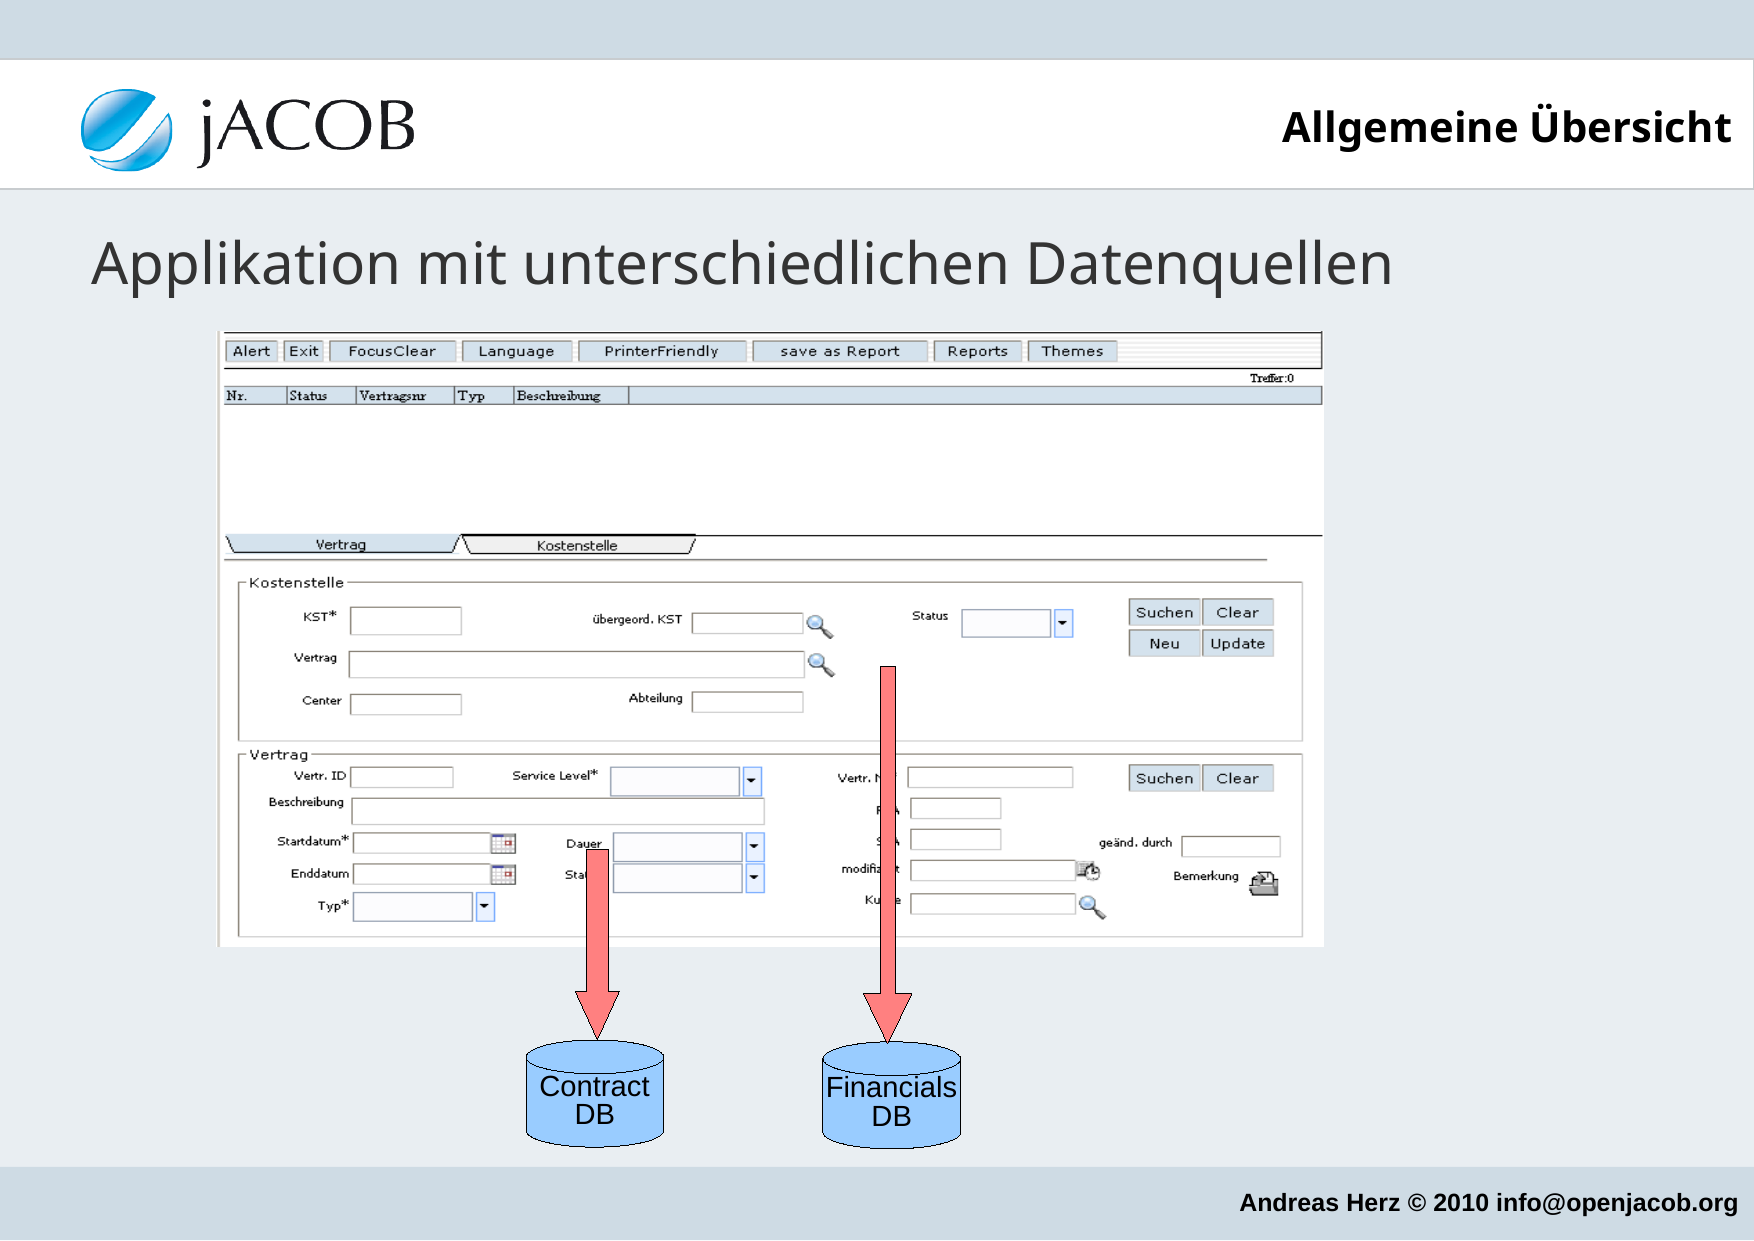

# Allgemeine Übersicht
Applikation mit unterschiedlichen Datenquellen
Contract
DB
Financials
DB
Andreas Herz © 2010 info@openjacob.org